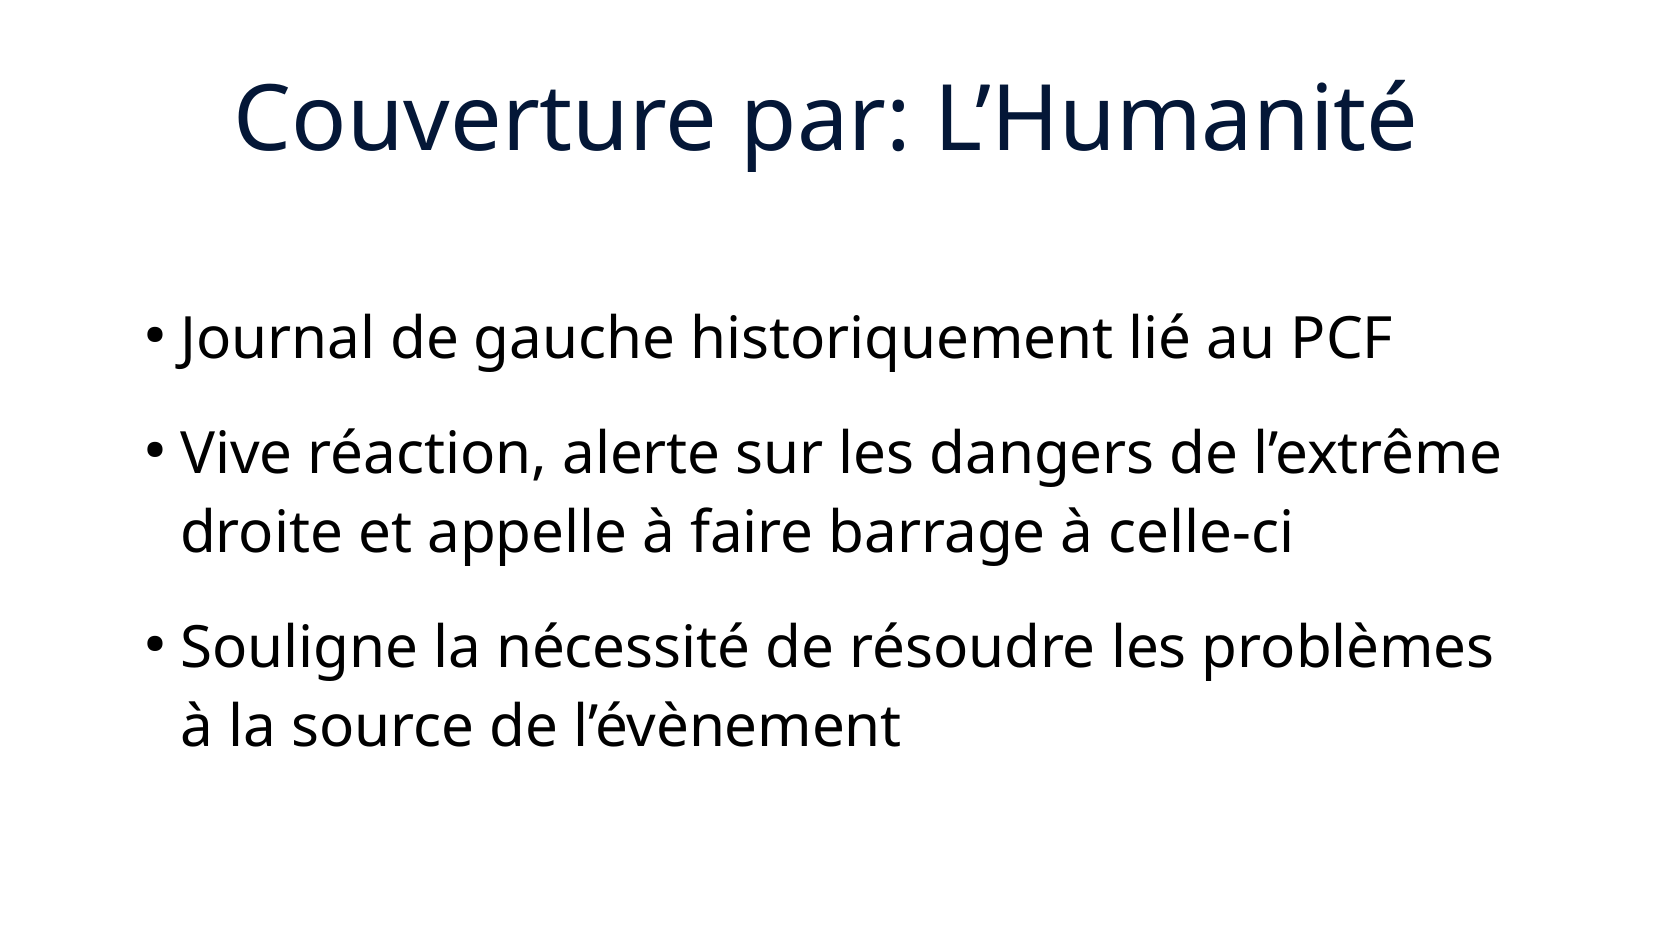

# Couverture par: L’Humanité
Journal de gauche historiquement lié au PCF
Vive réaction, alerte sur les dangers de l’extrême droite et appelle à faire barrage à celle-ci
Souligne la nécessité de résoudre les problèmes à la source de l’évènement